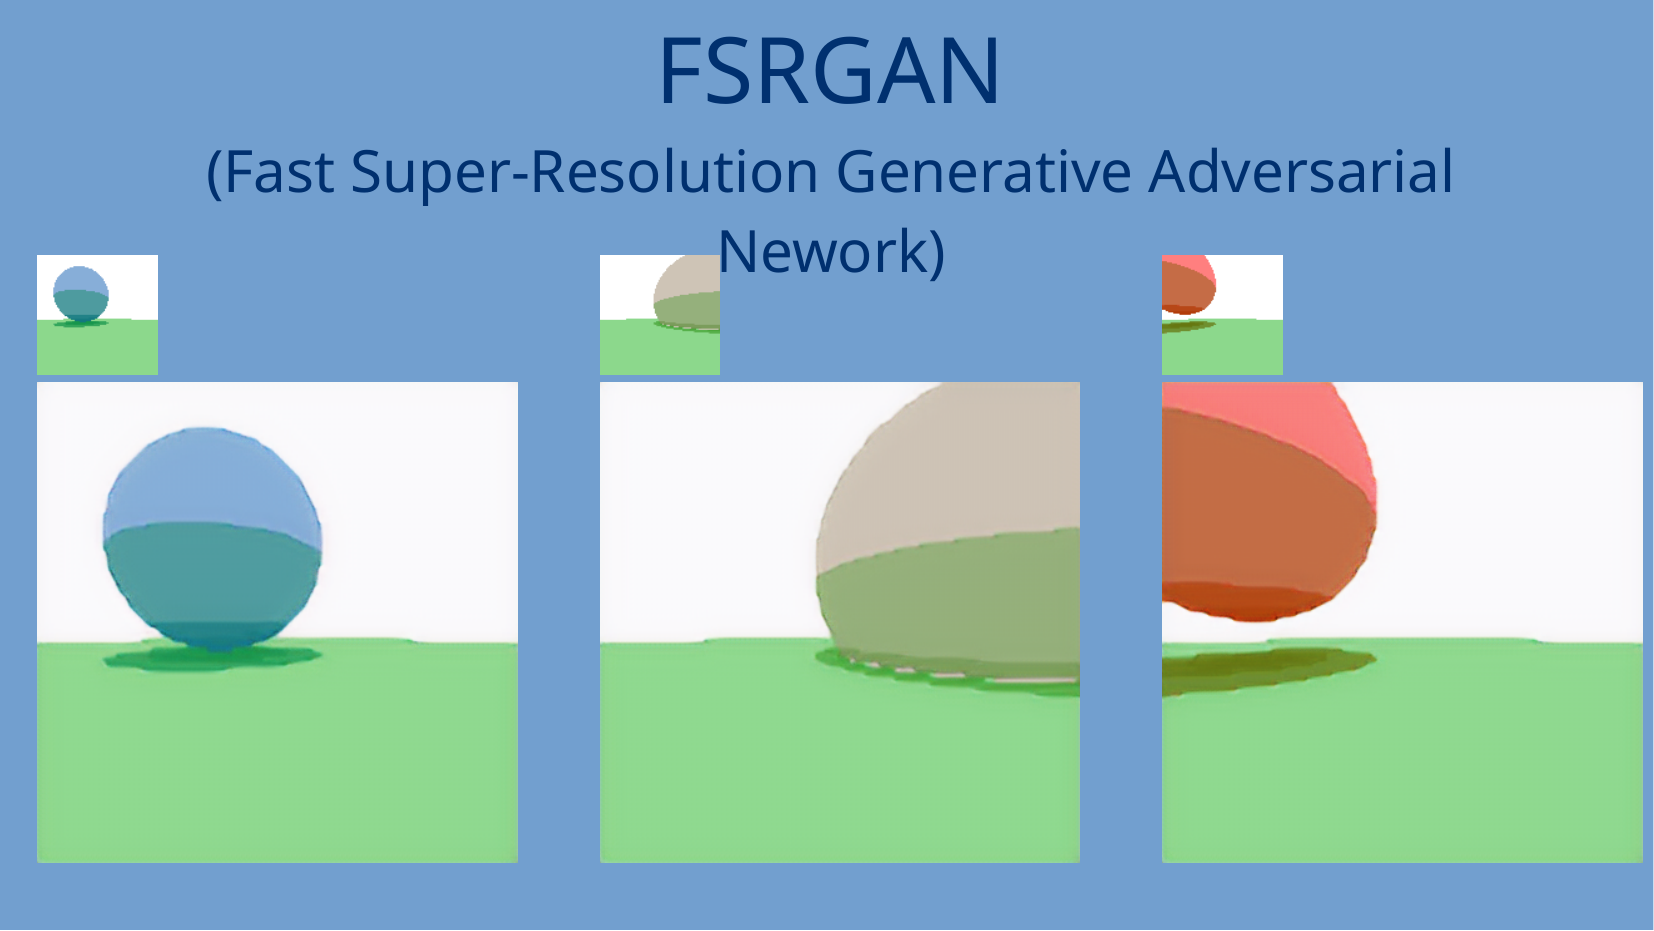

# FSRGAN (Fast Super-Resolution Generative Adversarial Nework)